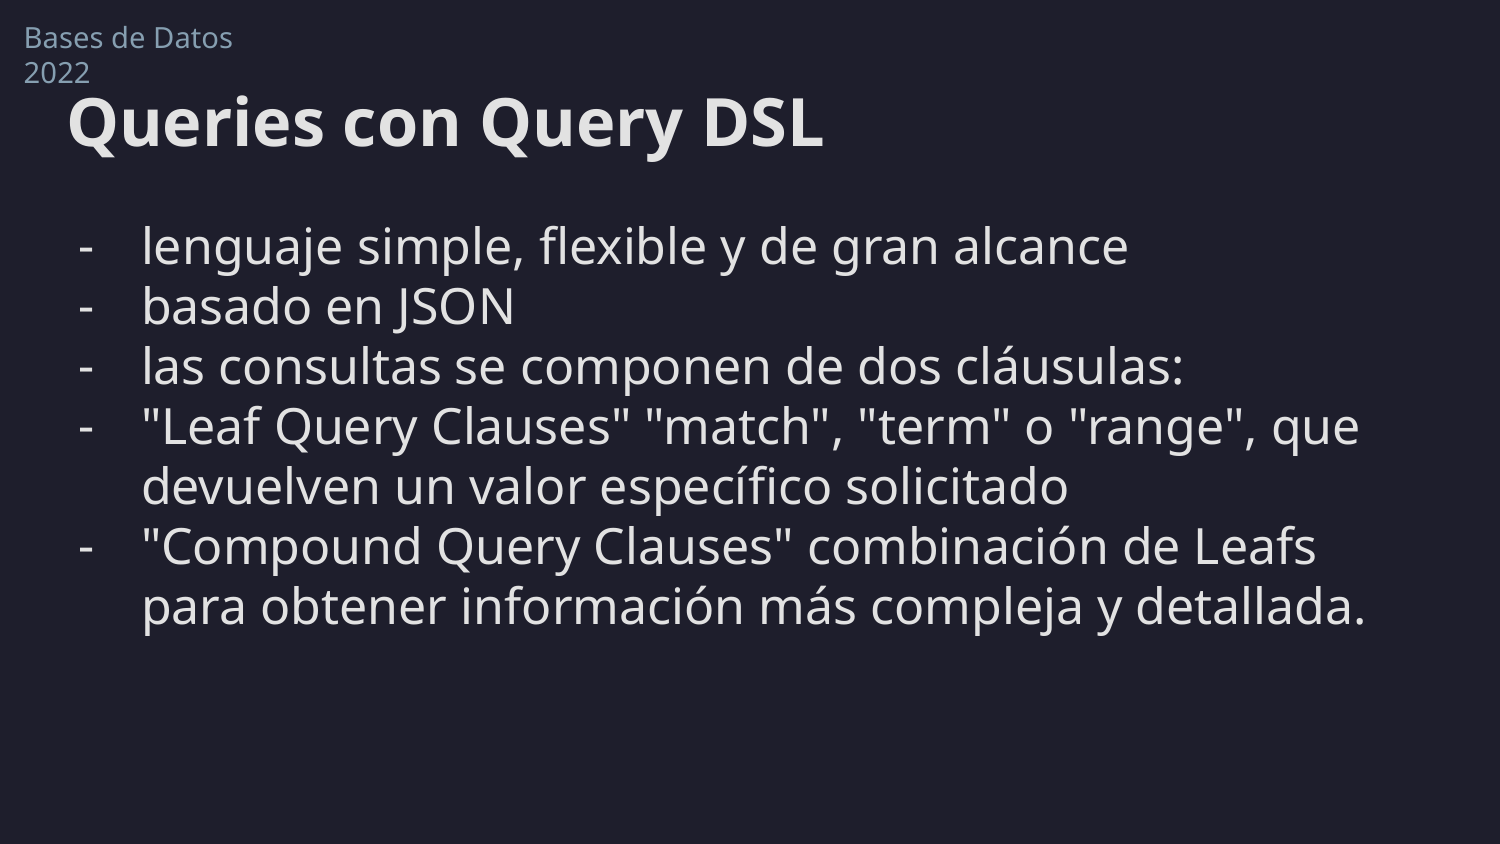

# Queries con Query DSL
lenguaje simple, flexible y de gran alcance
basado en JSON
las consultas se componen de dos cláusulas:
"Leaf Query Clauses" "match", "term" o "range", que devuelven un valor específico solicitado
"Compound Query Clauses" combinación de Leafs para obtener información más compleja y detallada.